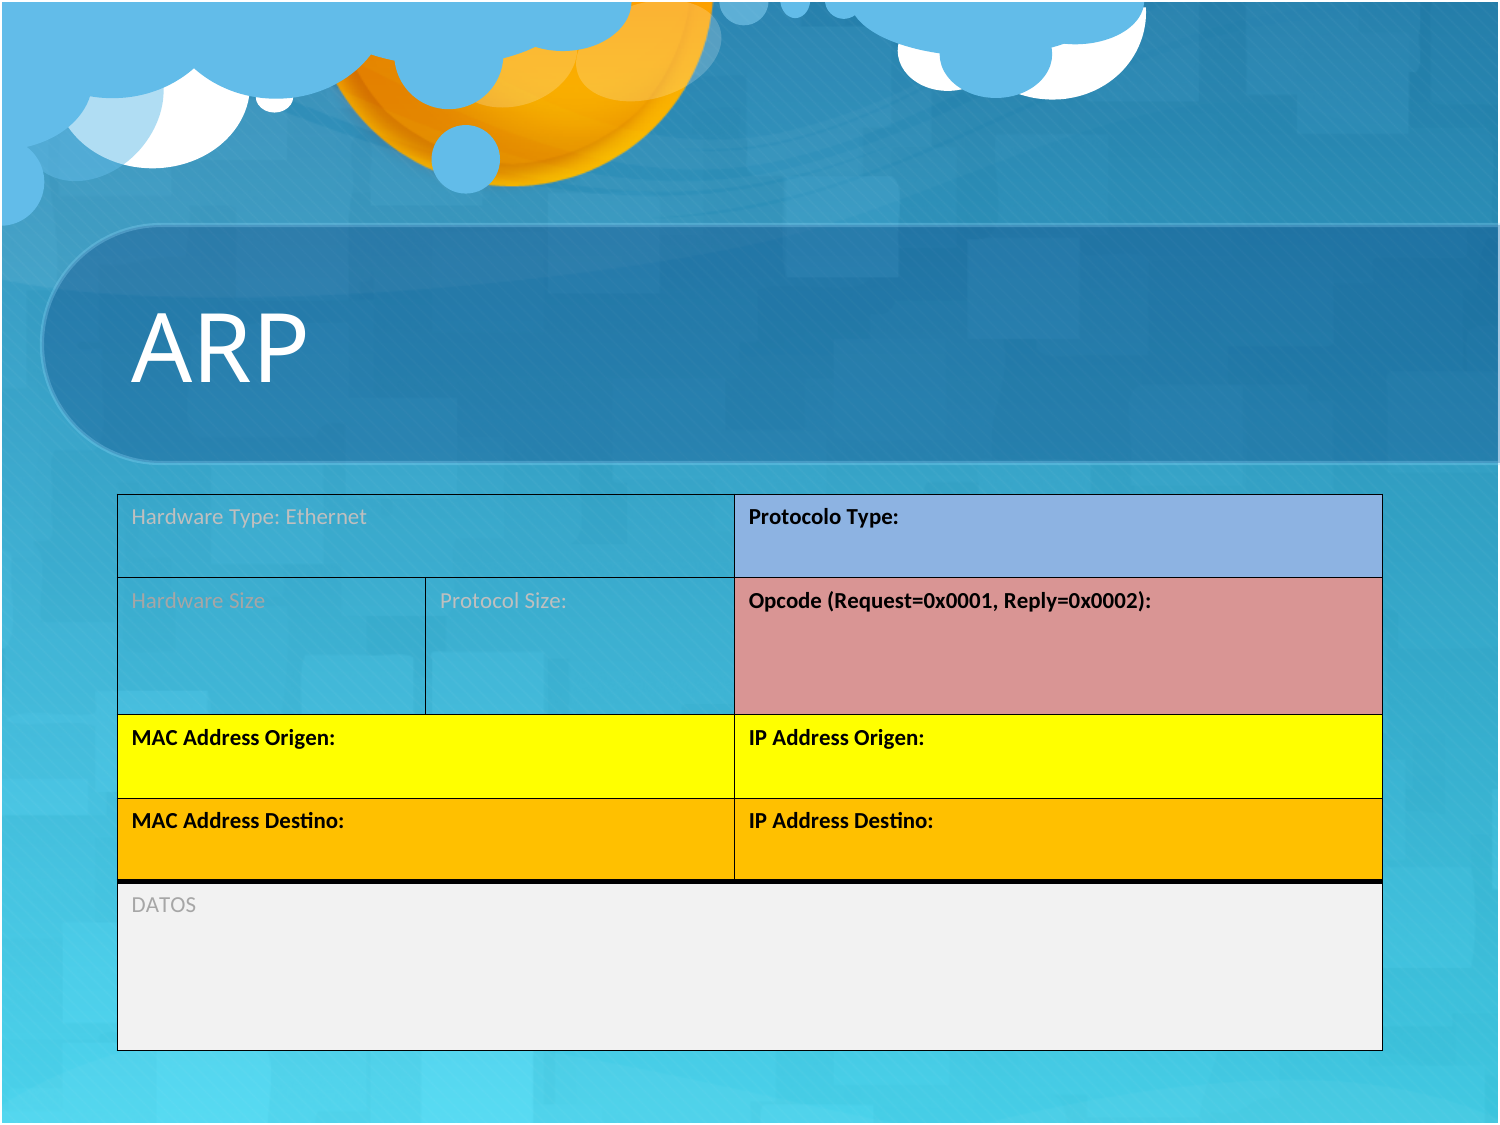

# ARP
| Hardware Type: Ethernet | | Protocolo Type: |
| --- | --- | --- |
| Hardware Size | Protocol Size: | Opcode (Request=0x0001, Reply=0x0002): |
| MAC Address Origen: | | IP Address Origen: |
| MAC Address Destino: | | IP Address Destino: |
| DATOS | | |